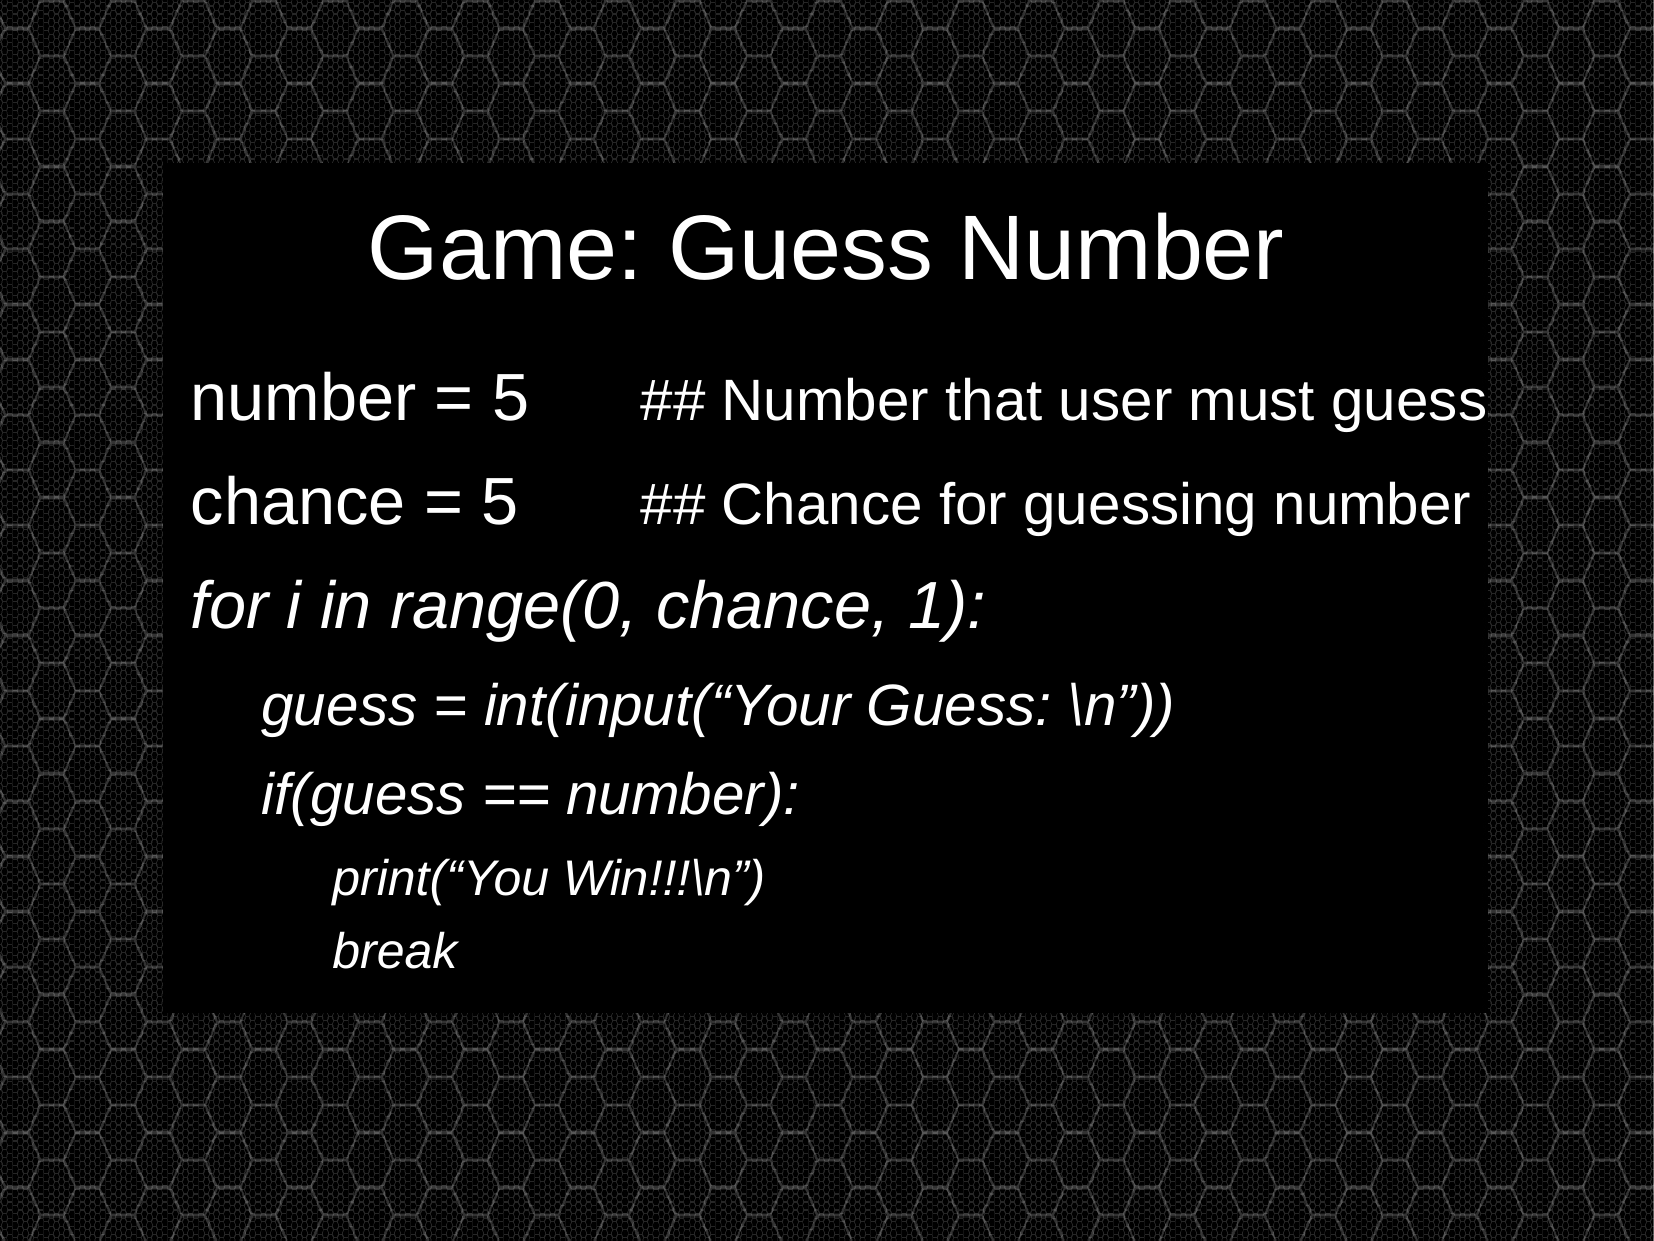

# Game: Guess Number
number = 5		## Number that user must guess
chance = 5		## Chance for guessing number
for i in range(0, chance, 1):
guess = int(input(“Your Guess: \n”))
if(guess == number):
print(“You Win!!!\n”)
break